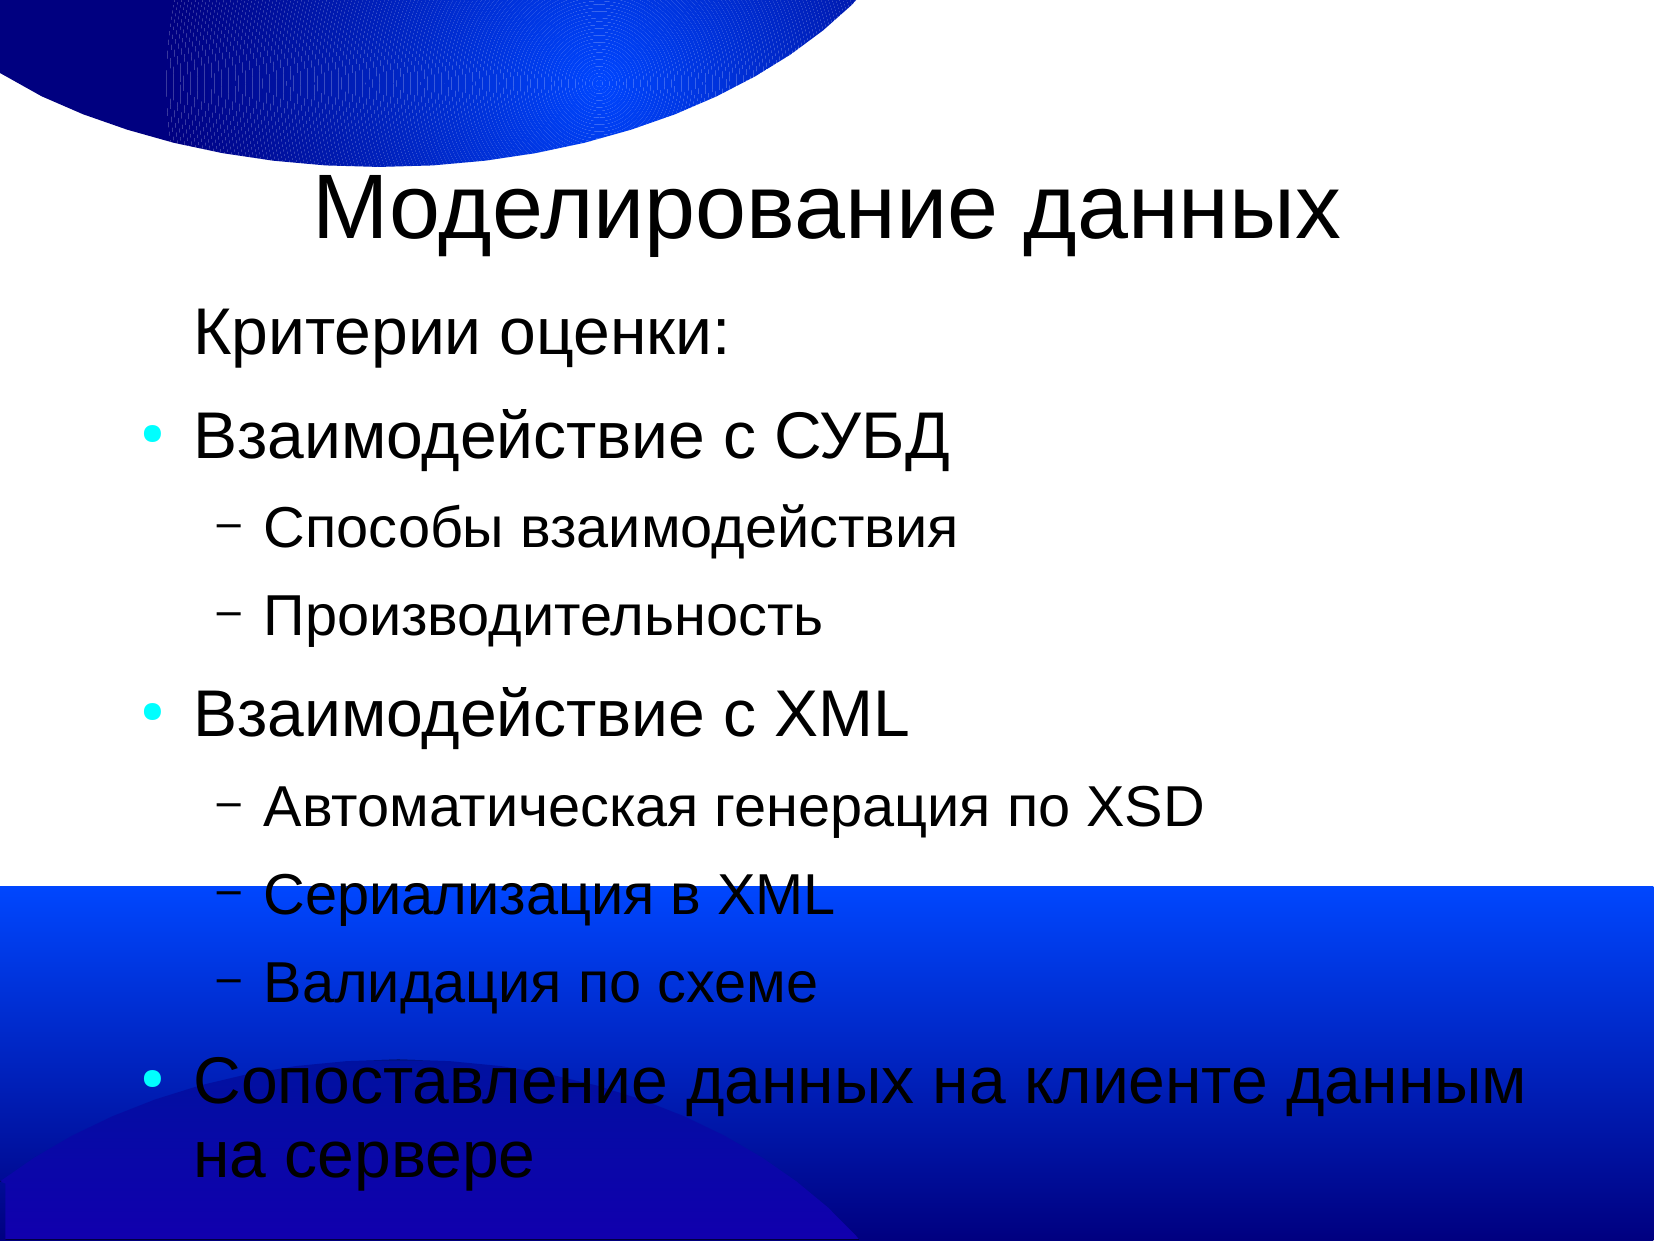

# Моделирование данных
Критерии оценки:
Взаимодействие с СУБД
Способы взаимодействия
Производительность
Взаимодействие с XML
Автоматическая генерация по XSD
Сериализация в XML
Валидация по схеме
Сопоставление данных на клиенте данным на сервере